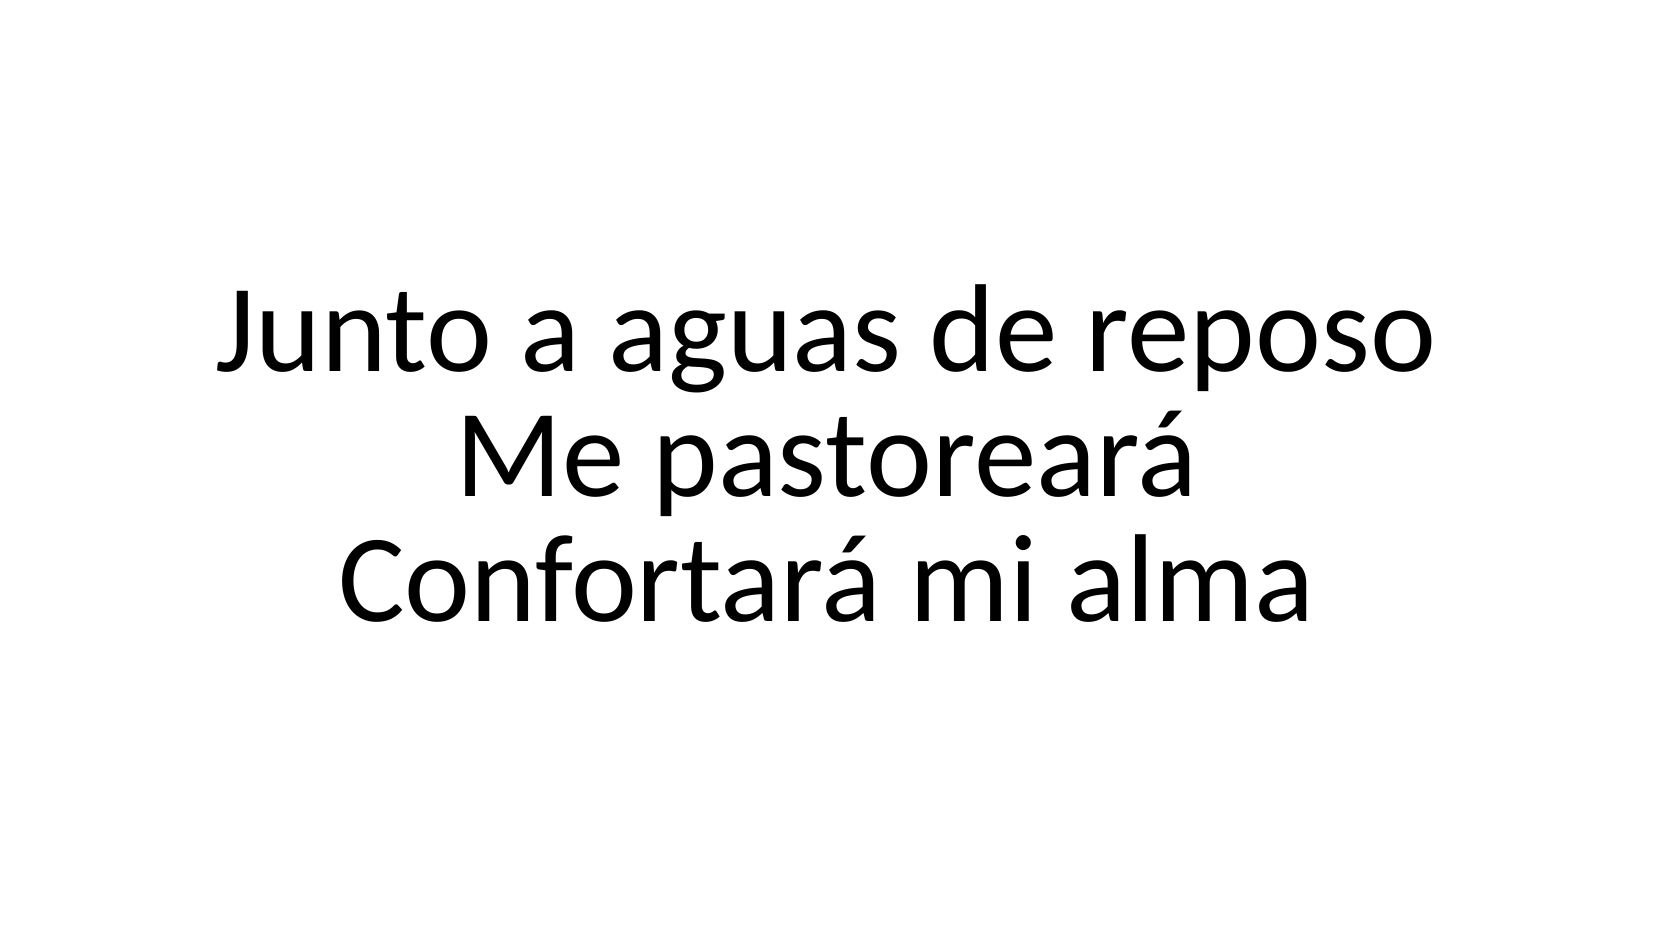

# Junto a aguas de reposo Me pastoreará Confortará mi alma